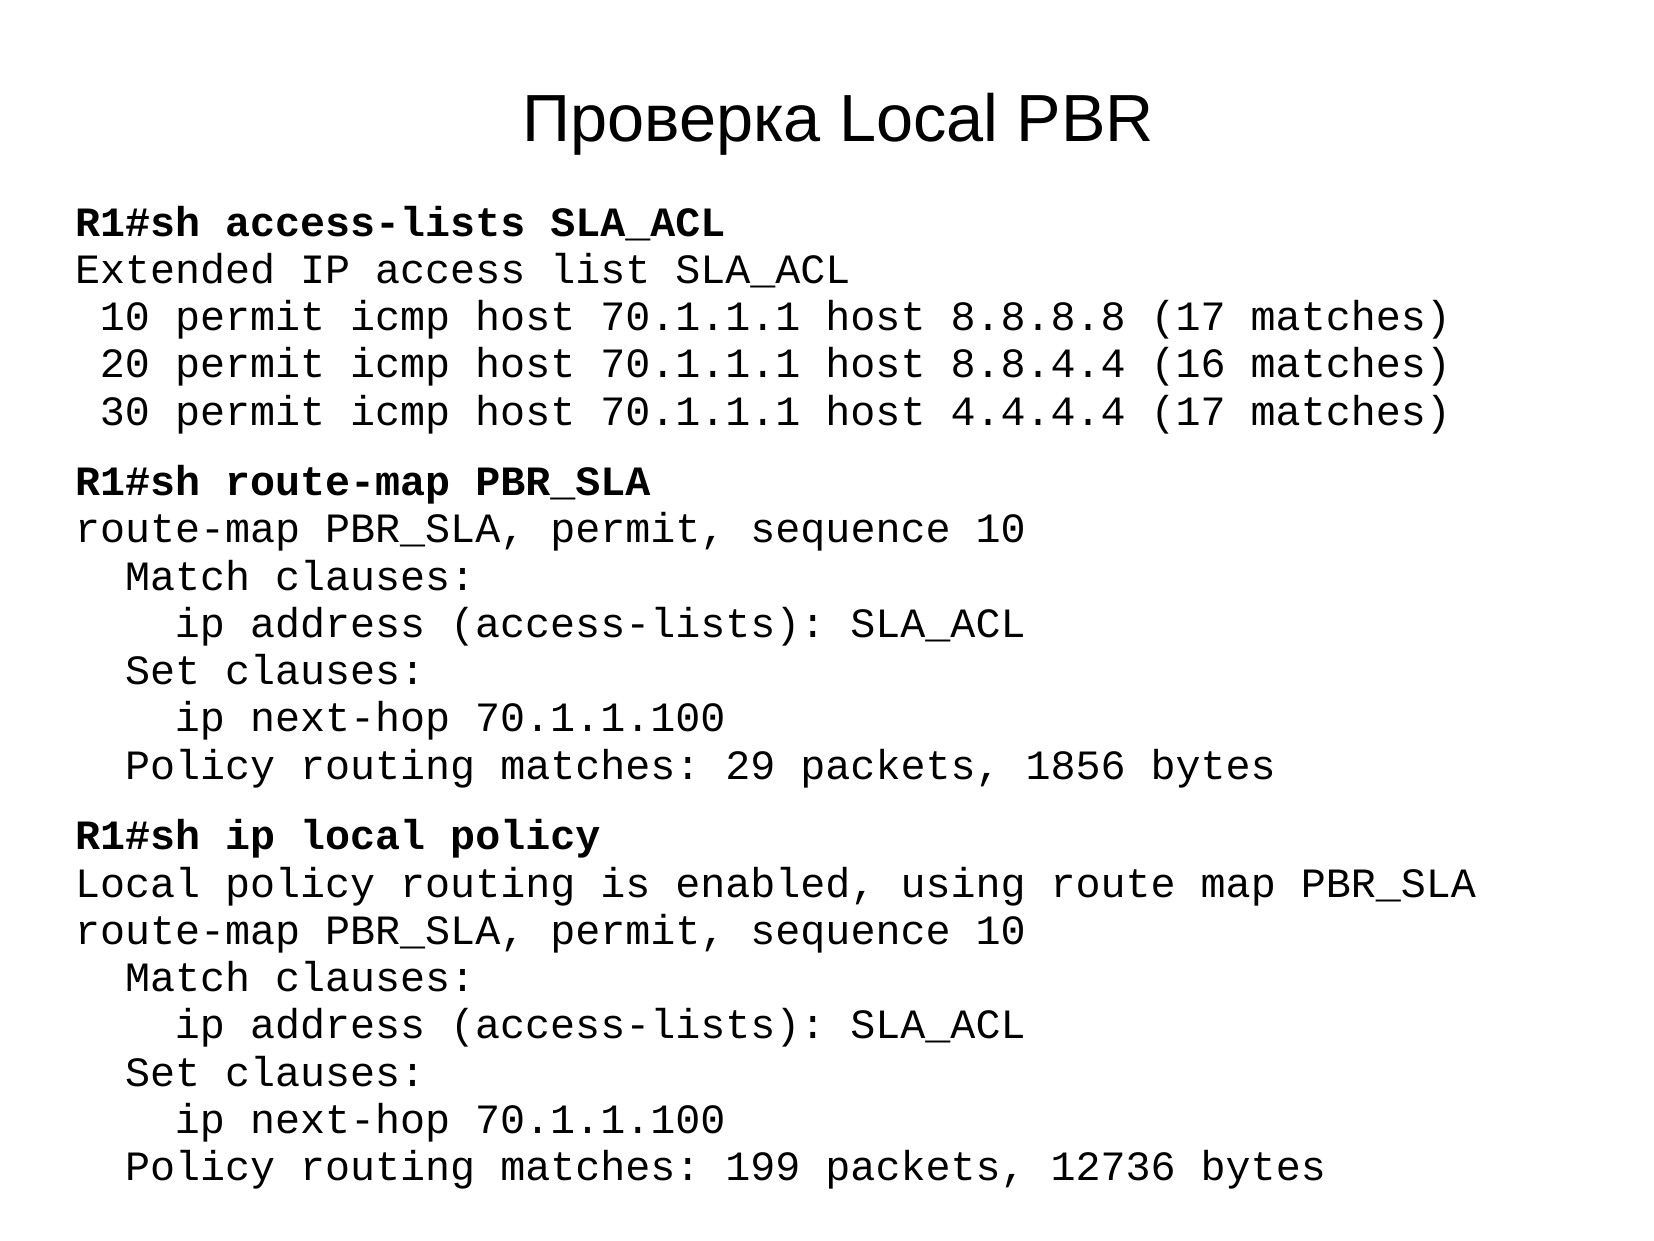

# Проверка Local PBR
R1#sh access-lists SLA_ACL
Extended IP access list SLA_ACL
 10 permit icmp host 70.1.1.1 host 8.8.8.8 (17 matches)
 20 permit icmp host 70.1.1.1 host 8.8.4.4 (16 matches)
 30 permit icmp host 70.1.1.1 host 4.4.4.4 (17 matches)
R1#sh route-map PBR_SLA
route-map PBR_SLA, permit, sequence 10
 Match clauses:
 ip address (access-lists): SLA_ACL
 Set clauses:
 ip next-hop 70.1.1.100
 Policy routing matches: 29 packets, 1856 bytes
R1#sh ip local policy
Local policy routing is enabled, using route map PBR_SLA
route-map PBR_SLA, permit, sequence 10
 Match clauses:
 ip address (access-lists): SLA_ACL
 Set clauses:
 ip next-hop 70.1.1.100
 Policy routing matches: 199 packets, 12736 bytes